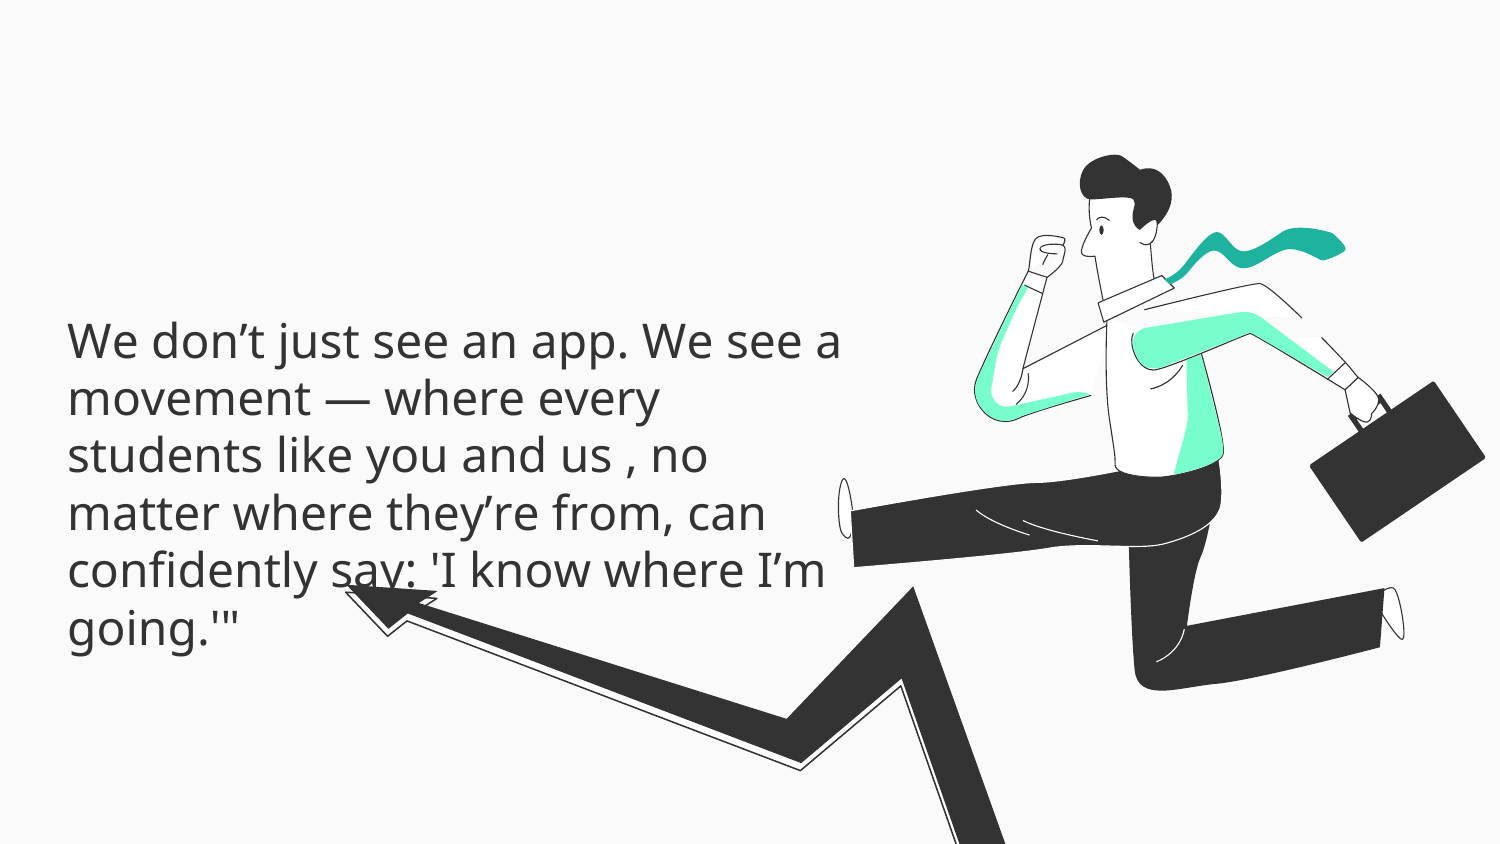

# We don’t just see an app. We see a movement — where every students like you and us , no matter where they’re from, can confidently say: 'I know where I’m going.'"